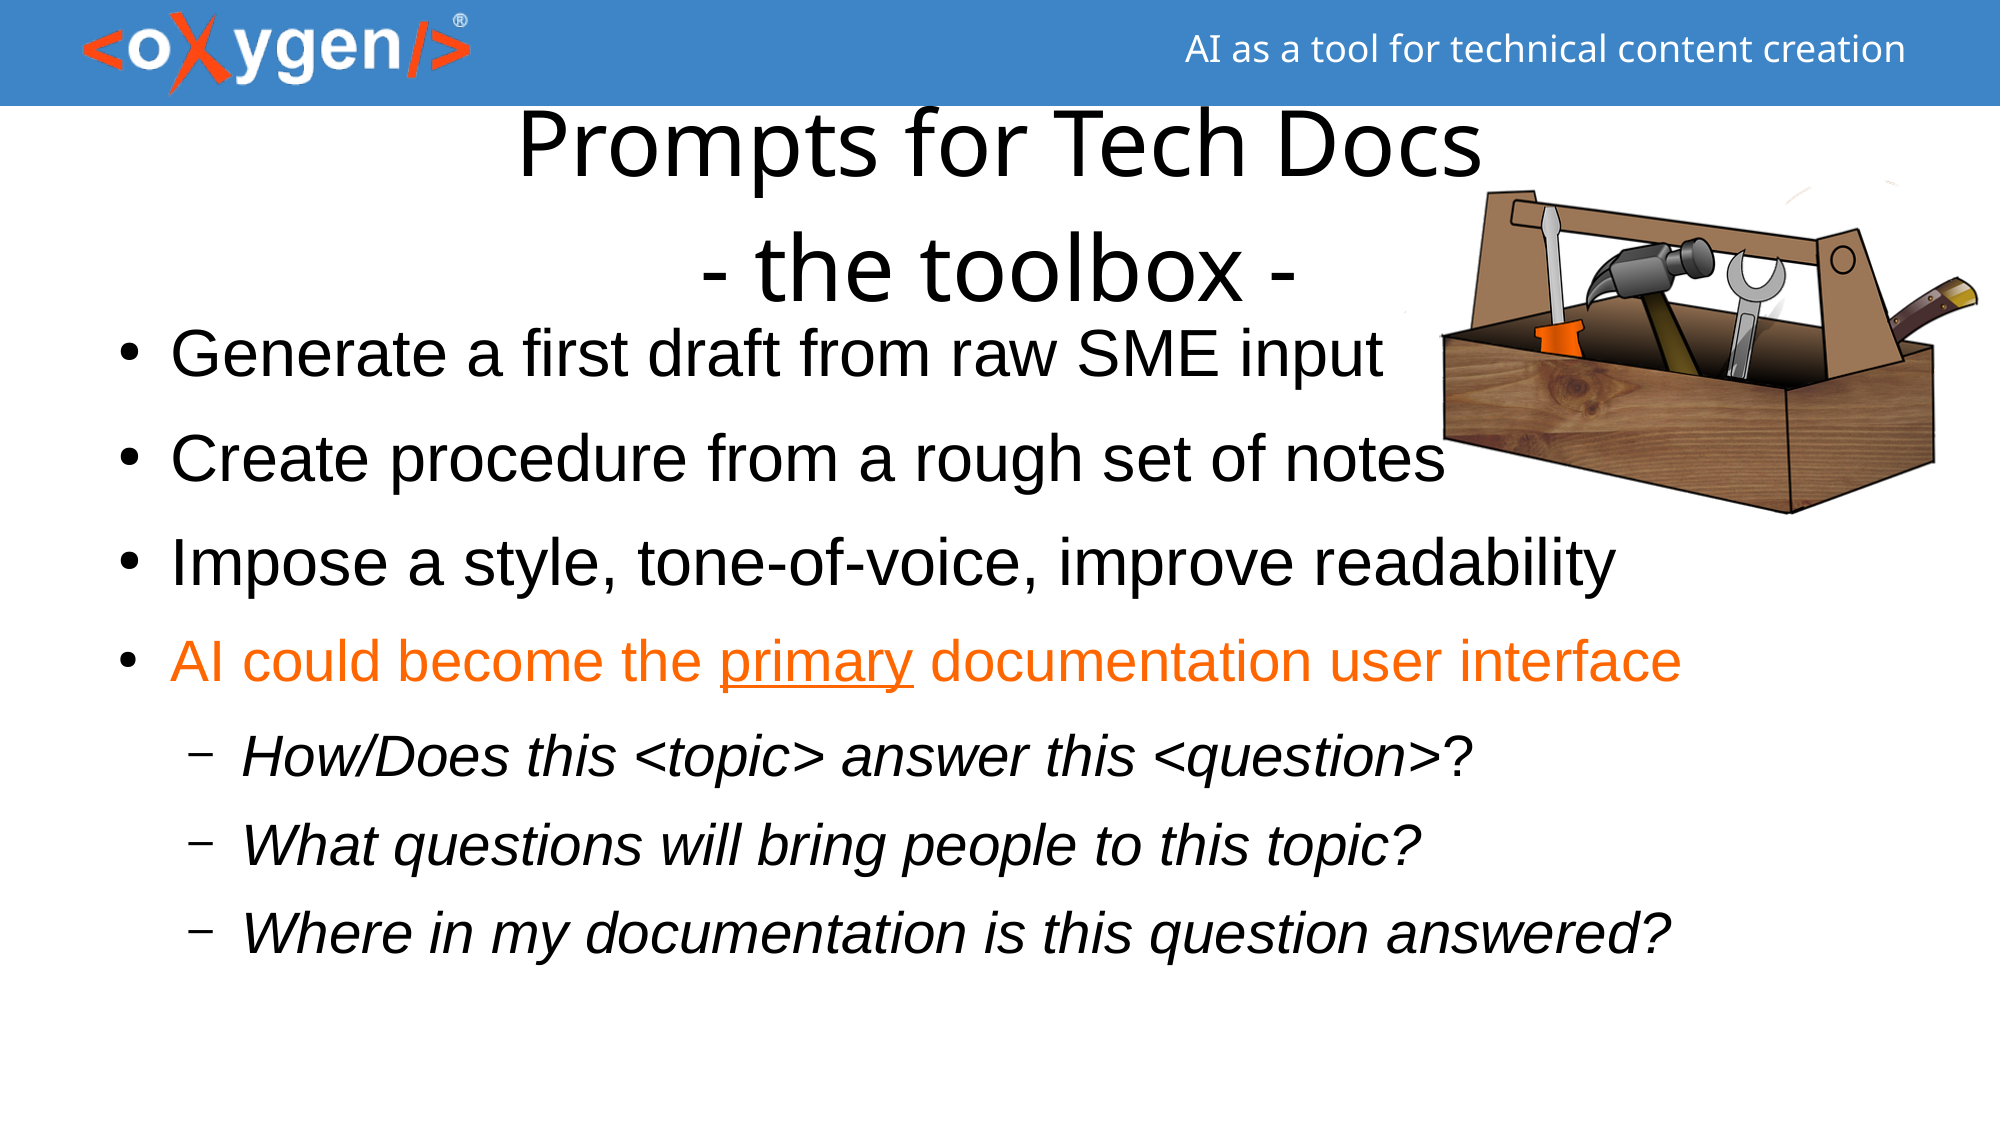

# Prompts for Tech Docs - the toolbox -
Generate a first draft from raw SME input
Create procedure from a rough set of notes
Impose a style, tone-of-voice, improve readability
AI could become the primary documentation user interface
How/Does this <topic> answer this <question>?
What questions will bring people to this topic?
Where in my documentation is this question answered?